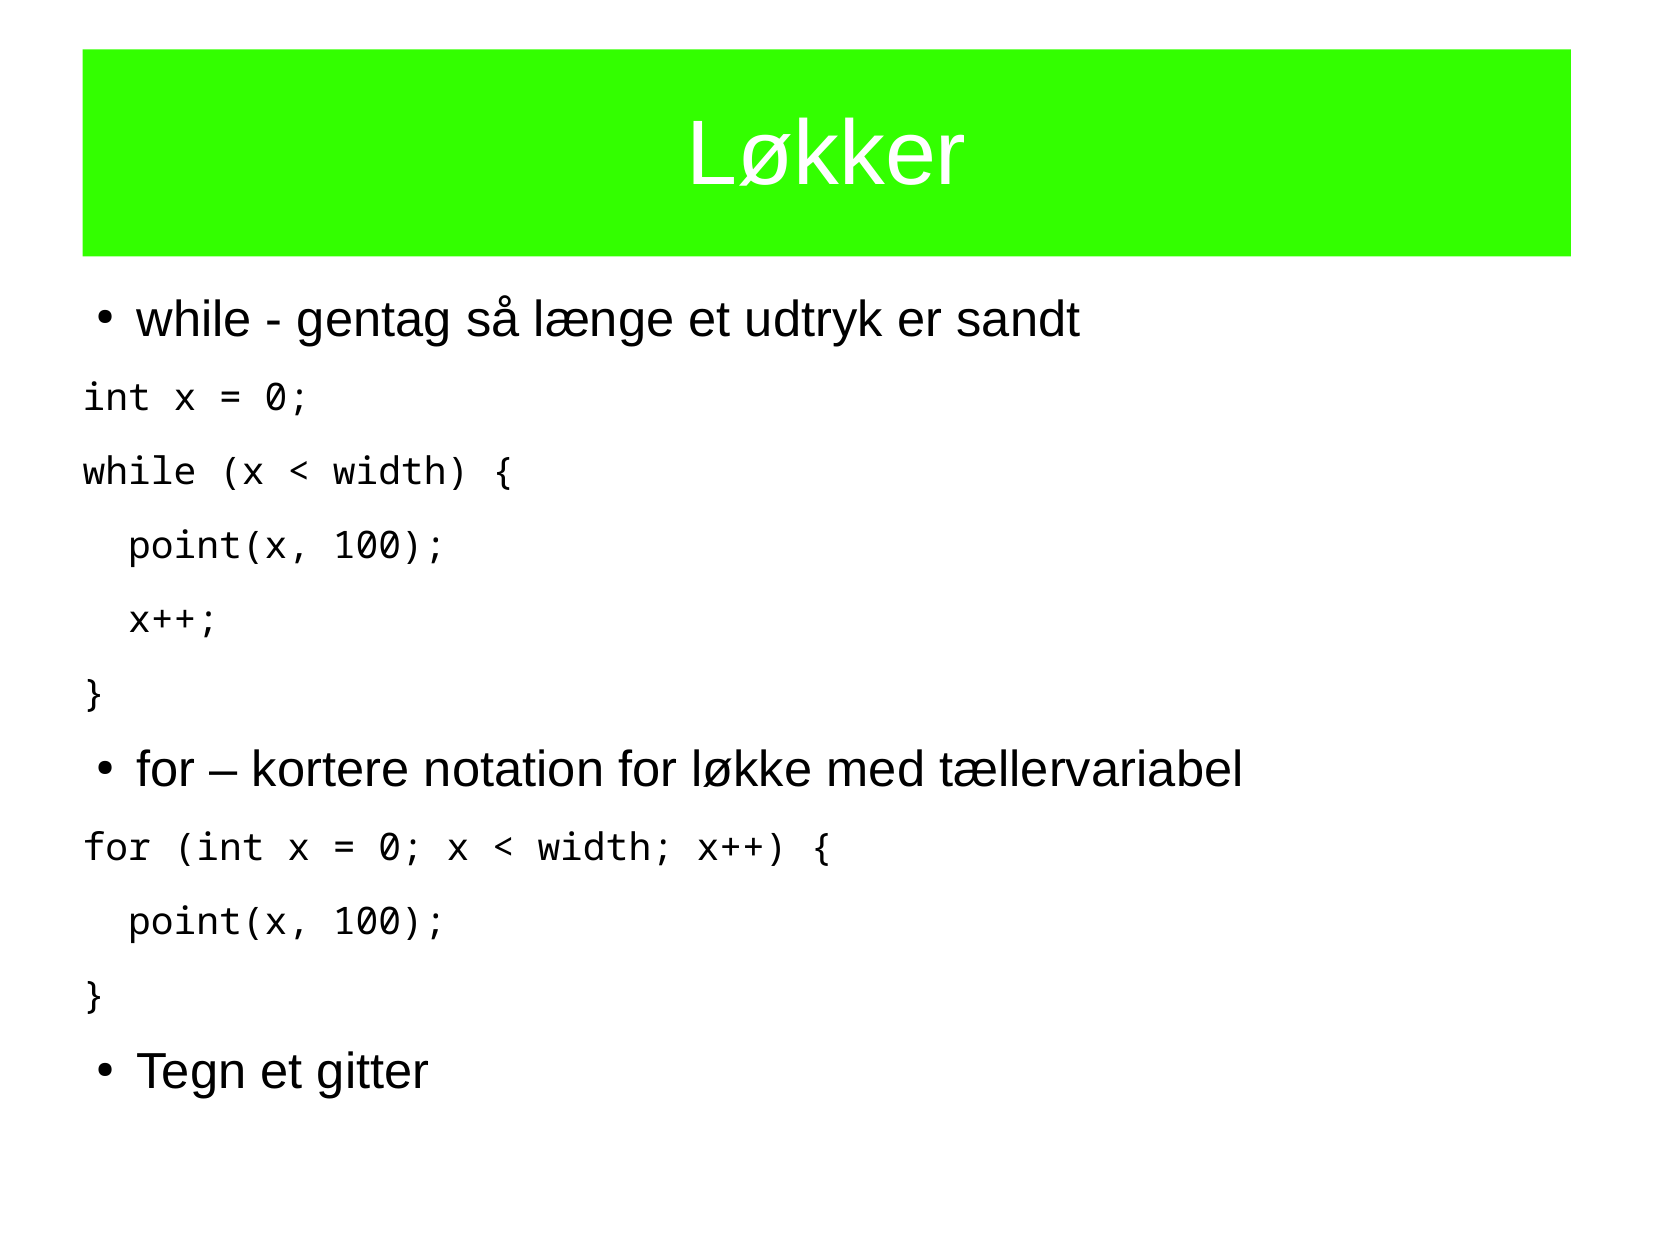

# Løkker
while - gentag så længe et udtryk er sandt
int x = 0;
while (x < width) {
 point(x, 100);
 x++;
}
for – kortere notation for løkke med tællervariabel
for (int x = 0; x < width; x++) {
 point(x, 100);
}
Tegn et gitter